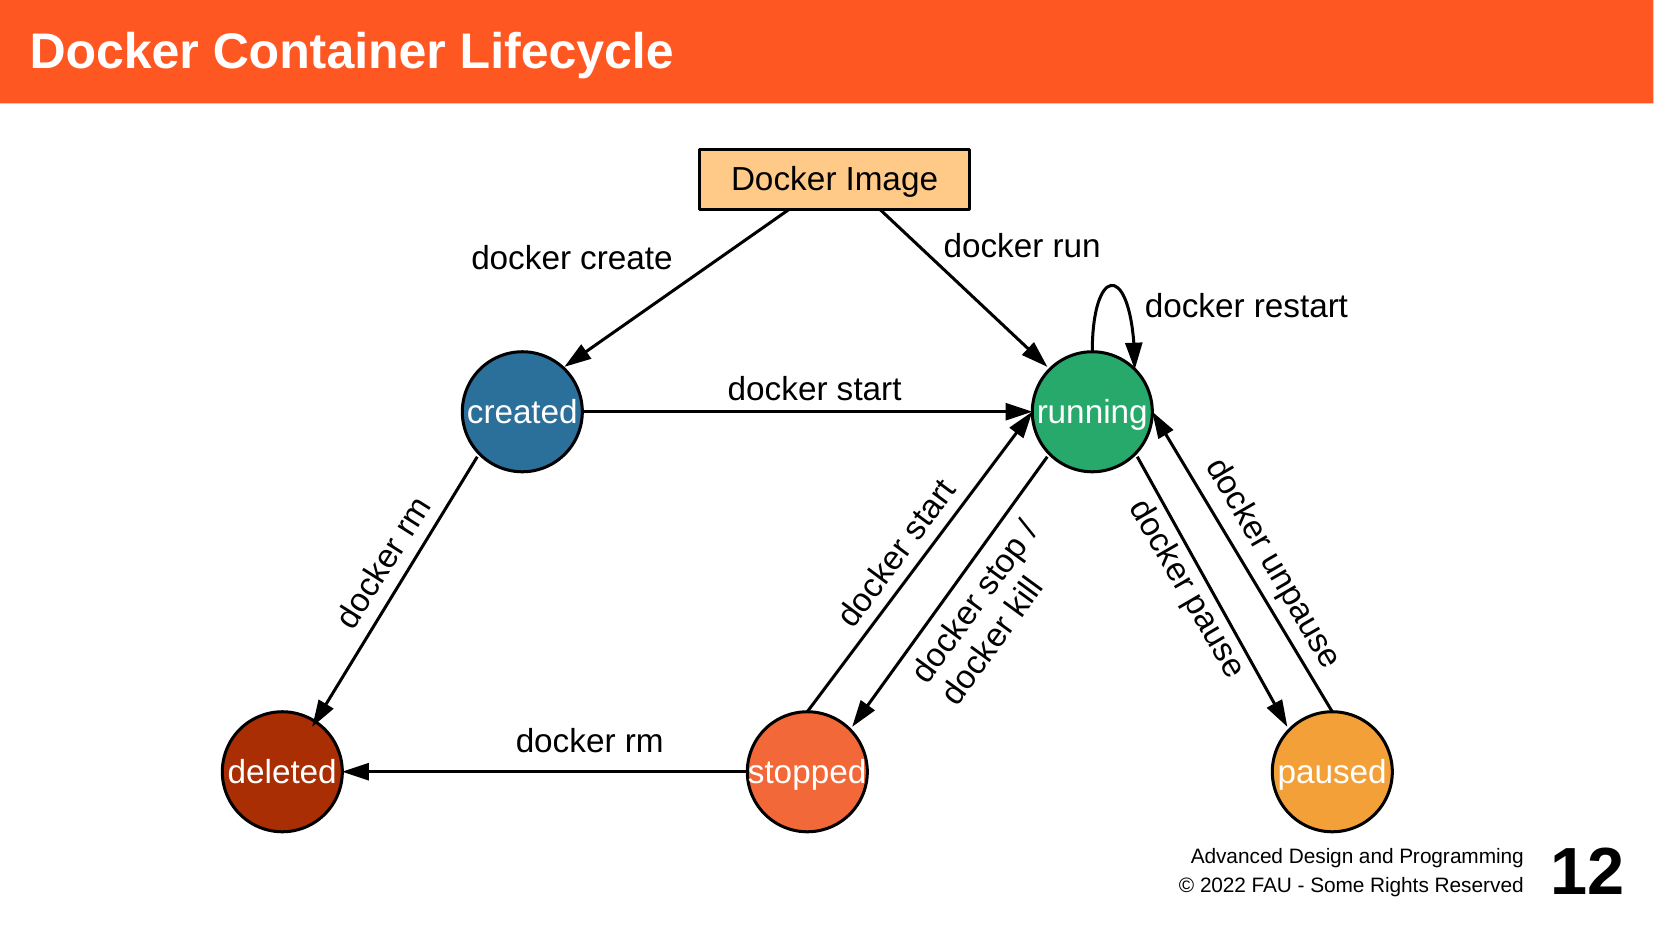

# Docker Container Lifecycle
Docker Image
docker run
docker create
docker restart
created
running
docker start
docker unpause
docker start
docker rm
docker stop /
docker kill
docker pause
docker rm
deleted
stopped
paused
Advanced Design and Programming
12
© 2022 FAU - Some Rights Reserved